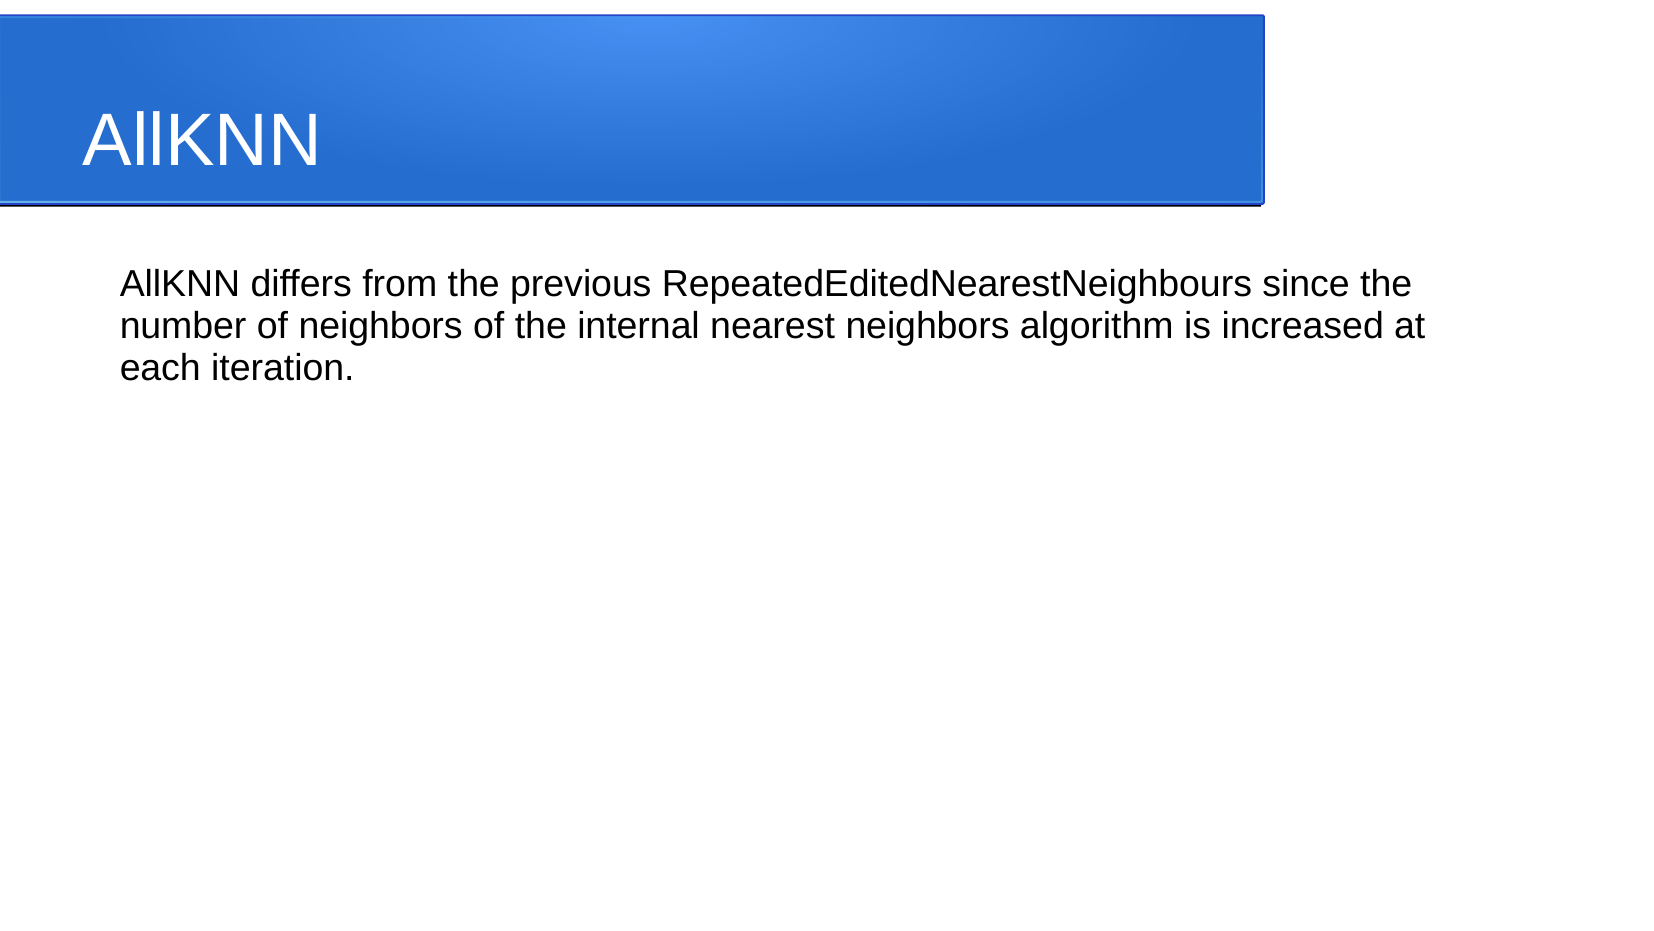

# AllKNN
AllKNN differs from the previous RepeatedEditedNearestNeighbours since the number of neighbors of the internal nearest neighbors algorithm is increased at each iteration.